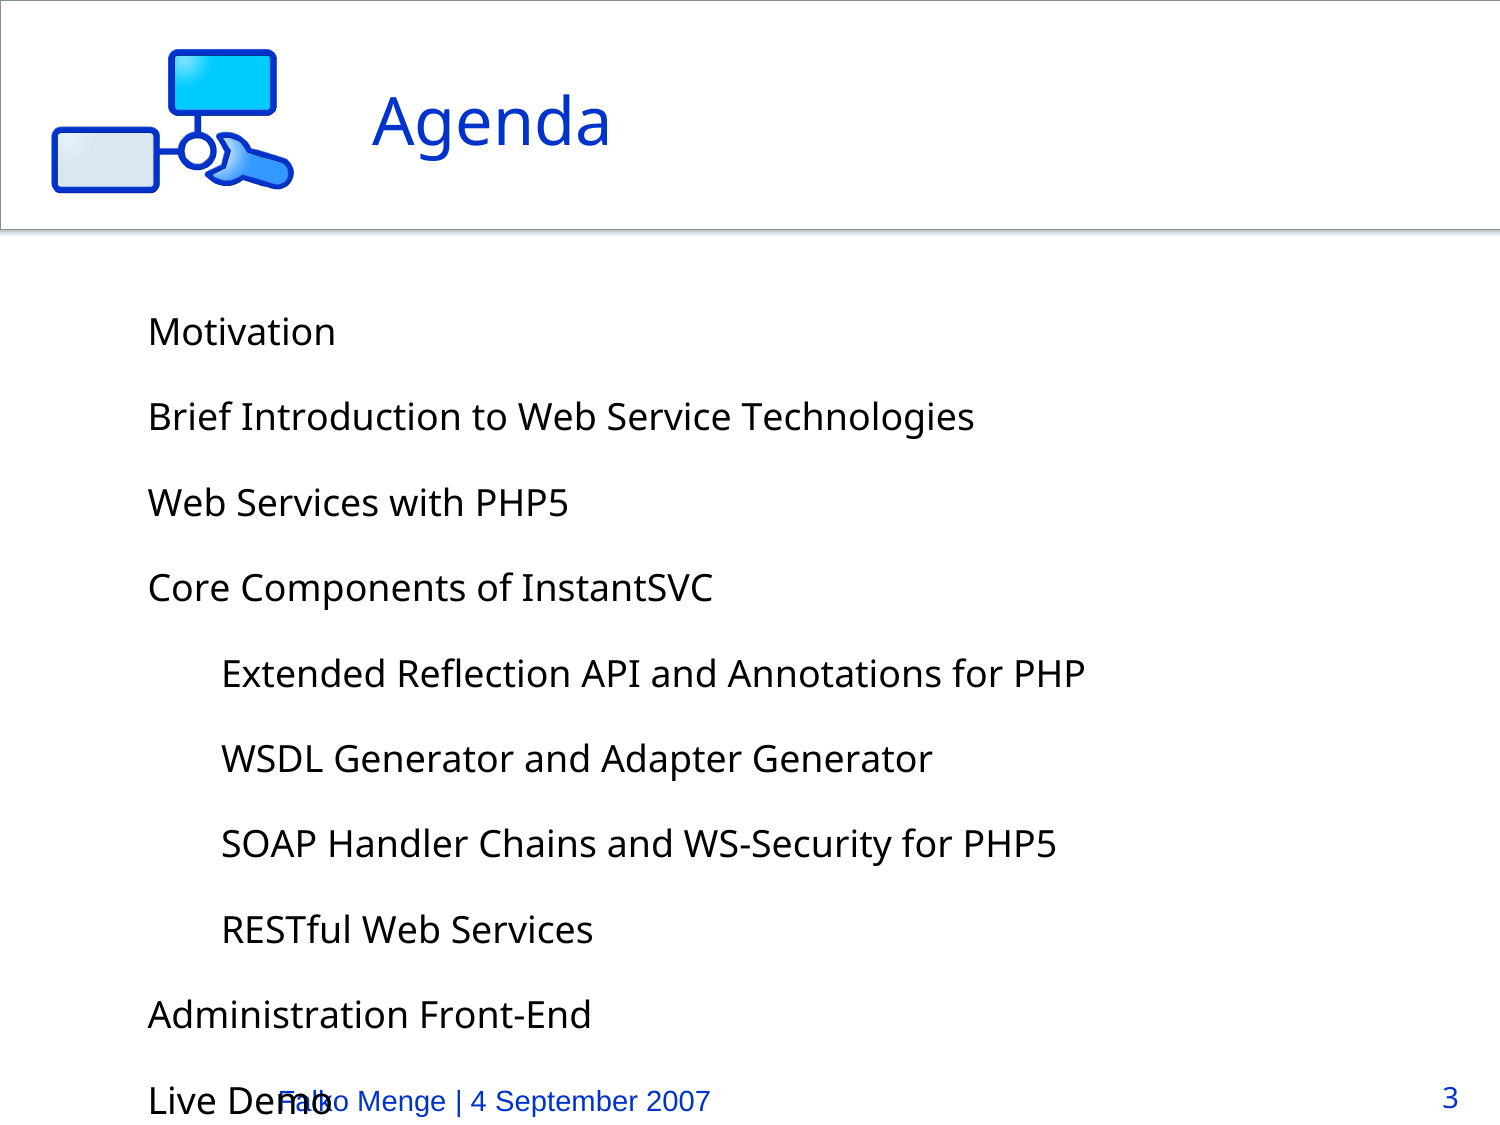

# Agenda
Motivation
Brief Introduction to Web Service Technologies
Web Services with PHP5
Core Components of InstantSVC
Extended Reflection API and Annotations for PHP
WSDL Generator and Adapter Generator
SOAP Handler Chains and WS-Security for PHP5
RESTful Web Services
Administration Front-End
Live Demo
Falko Menge
3